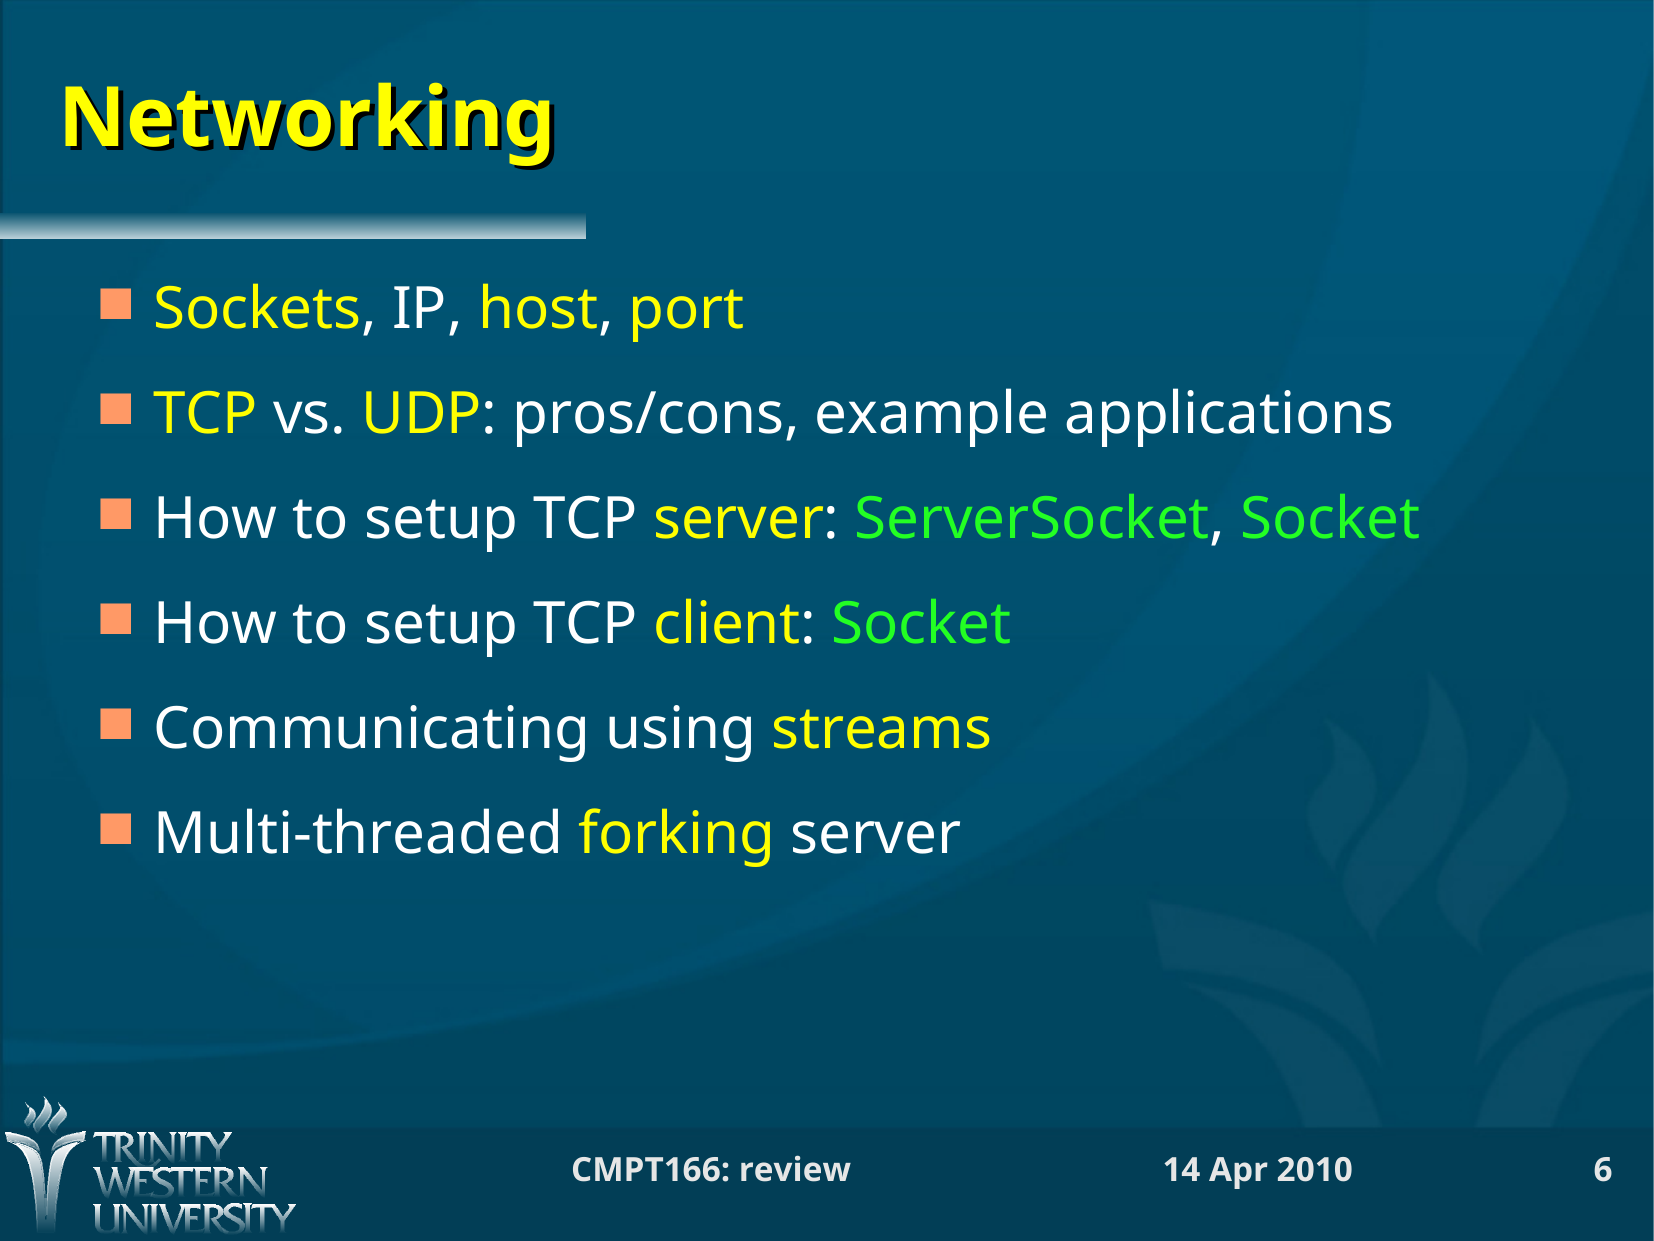

# Networking
Sockets, IP, host, port
TCP vs. UDP: pros/cons, example applications
How to setup TCP server: ServerSocket, Socket
How to setup TCP client: Socket
Communicating using streams
Multi-threaded forking server
CMPT166: review
14 Apr 2010
6